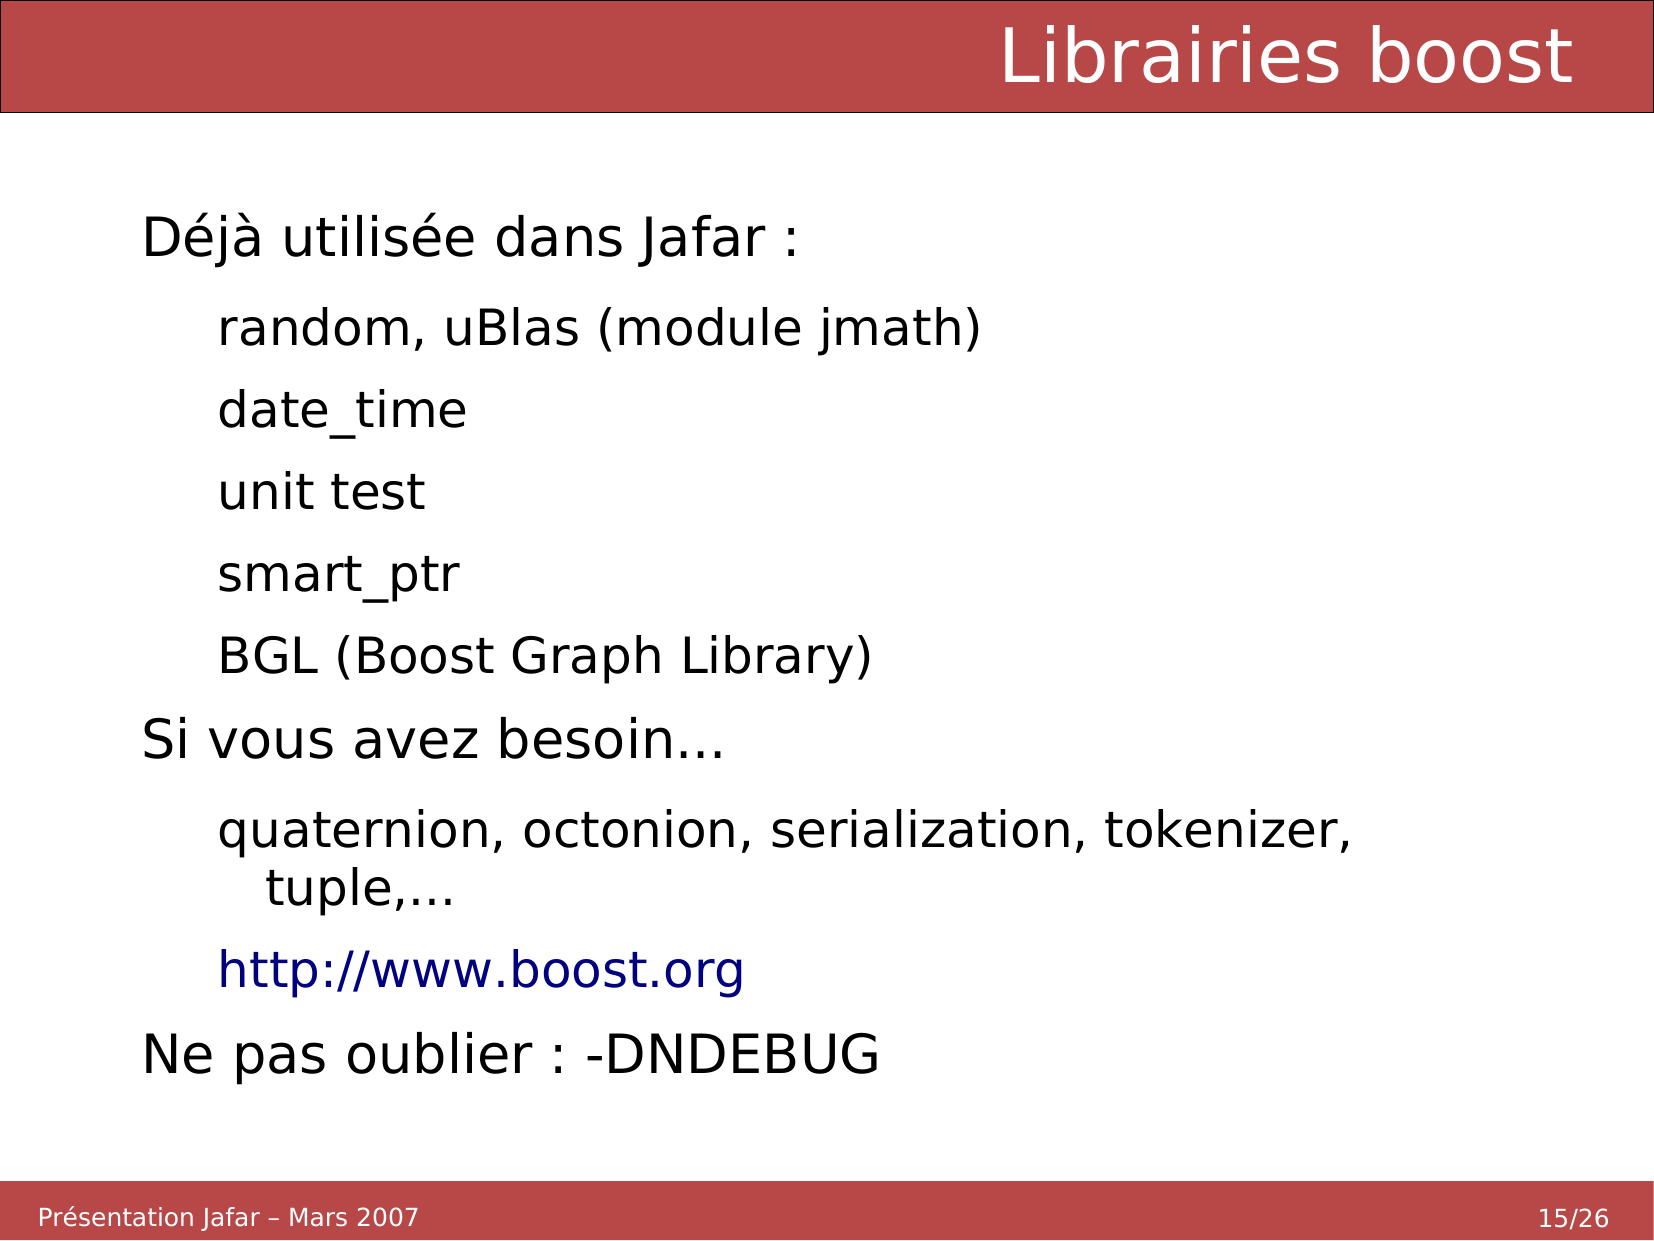

# Librairies boost
Déjà utilisée dans Jafar :
random, uBlas (module jmath)
date_time
unit test
smart_ptr
BGL (Boost Graph Library)
Si vous avez besoin...
quaternion, octonion, serialization, tokenizer, tuple,...
http://www.boost.org
Ne pas oublier : -DNDEBUG